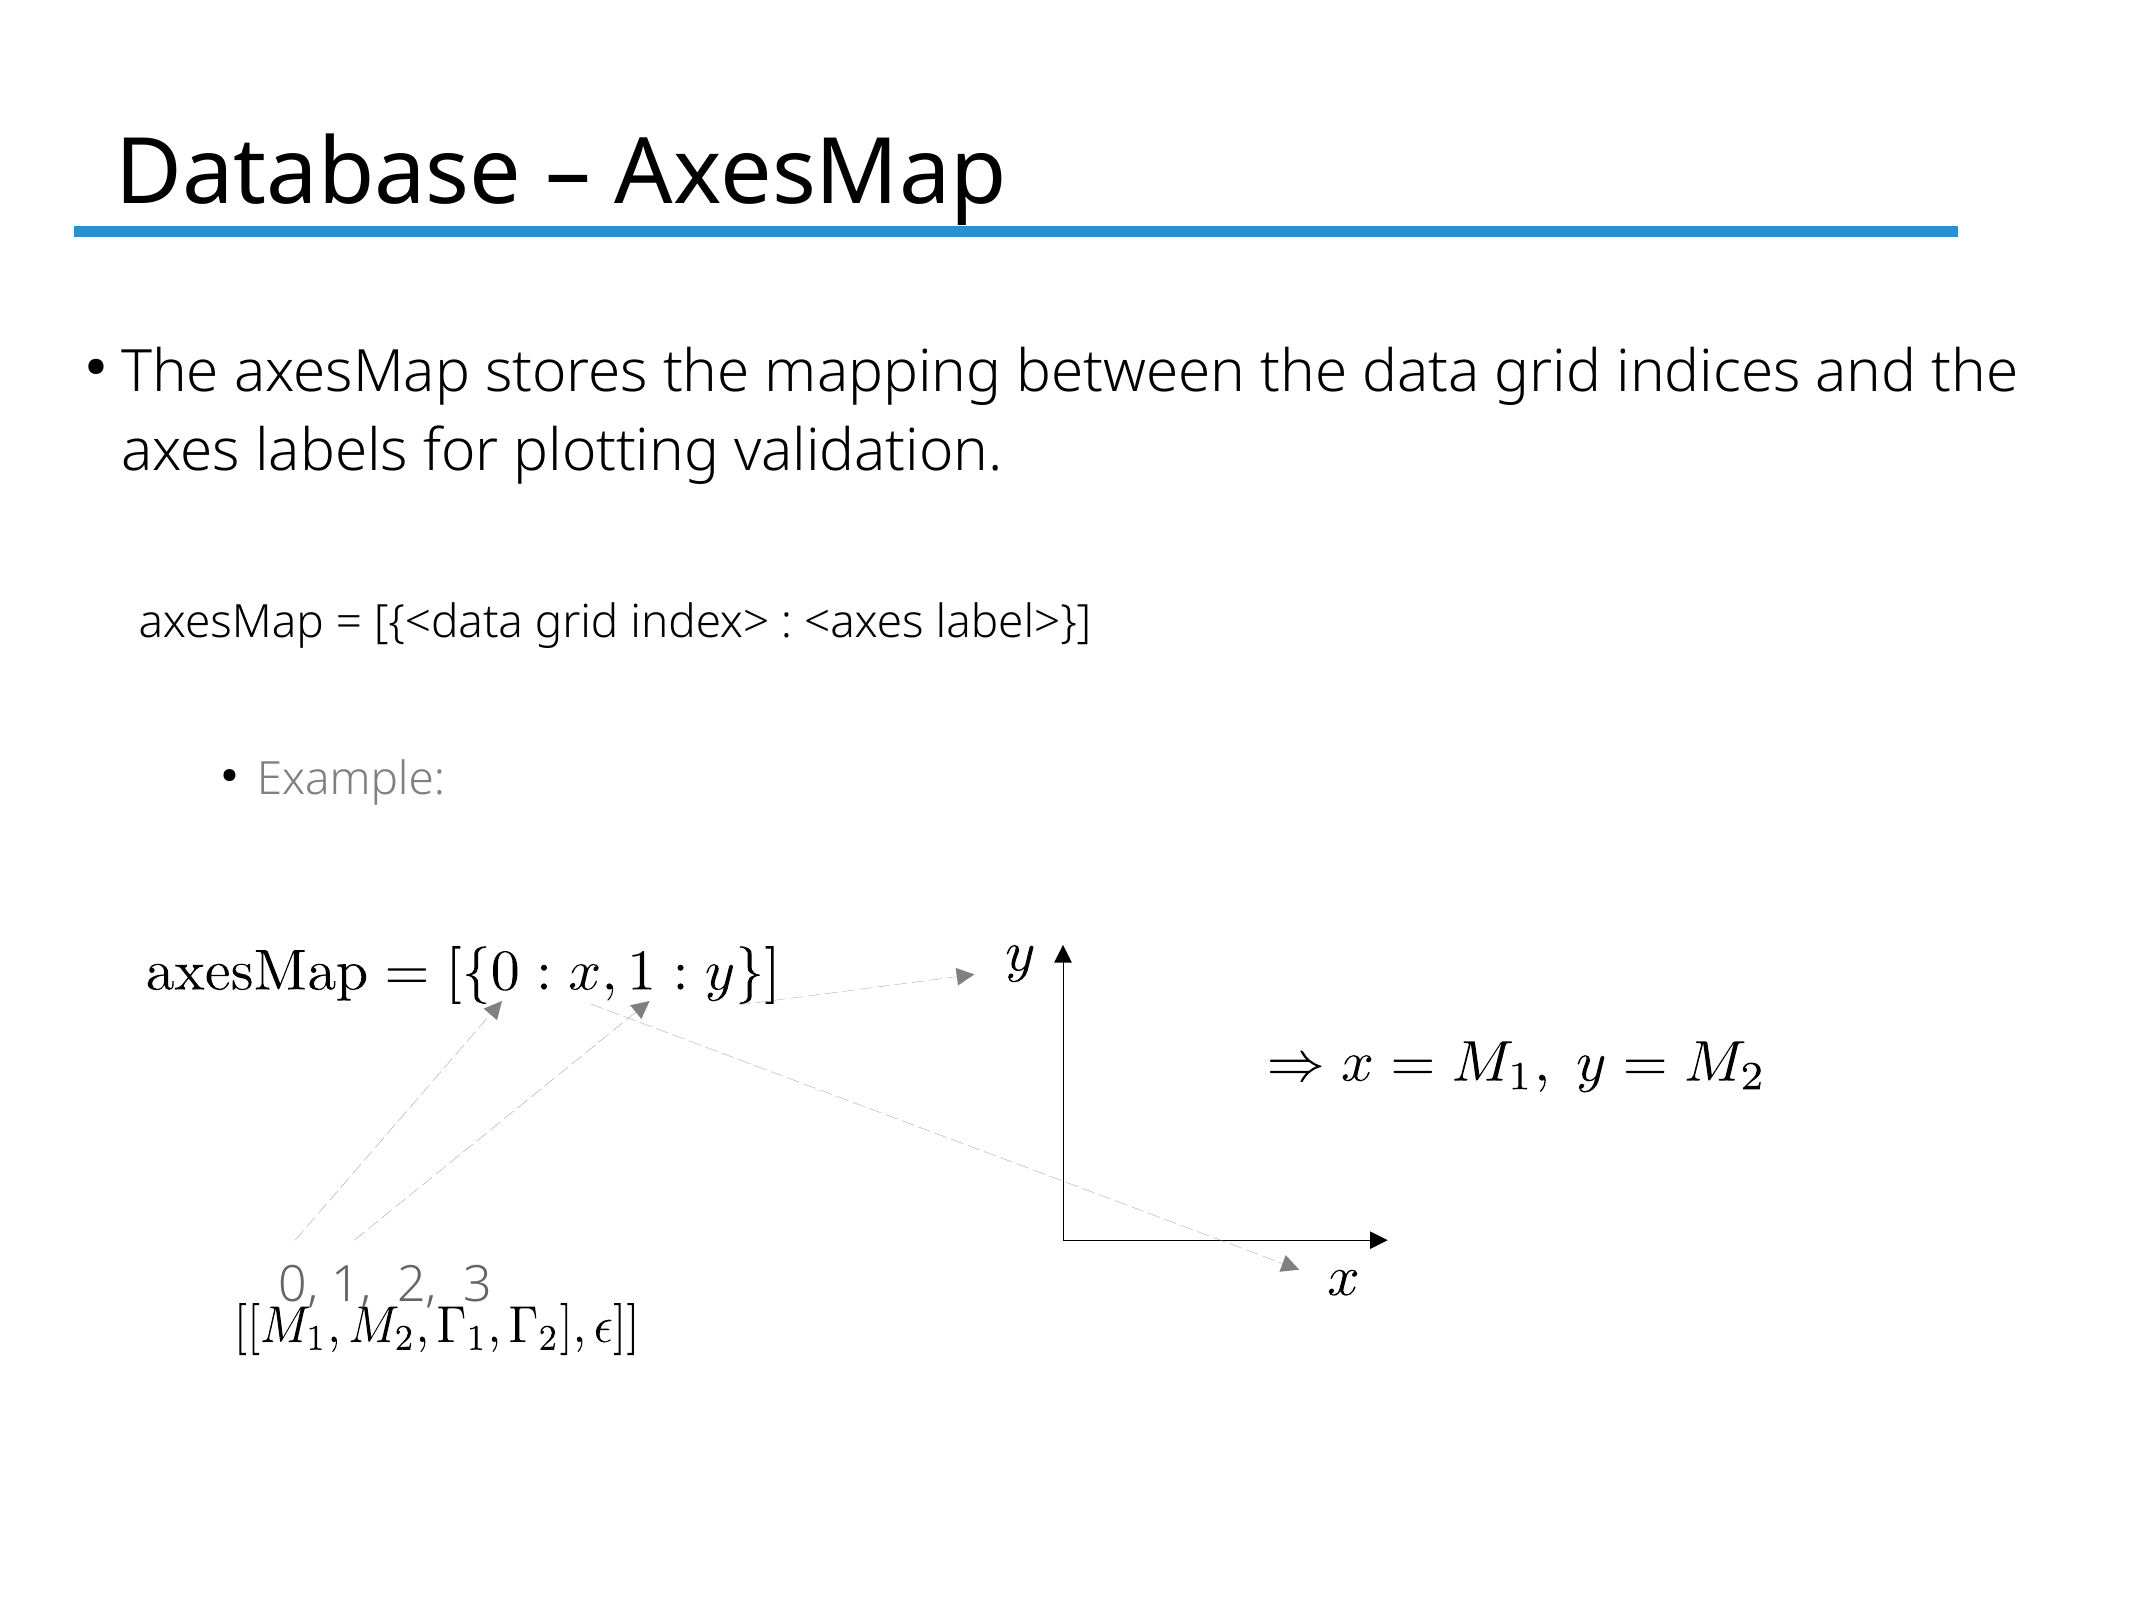

Database – AxesMap
The axesMap stores the mapping between the data grid indices and the axes labels for plotting validation.
axesMap = [{<data grid index> : <axes label>}]
Example:
0, 1, 2, 3